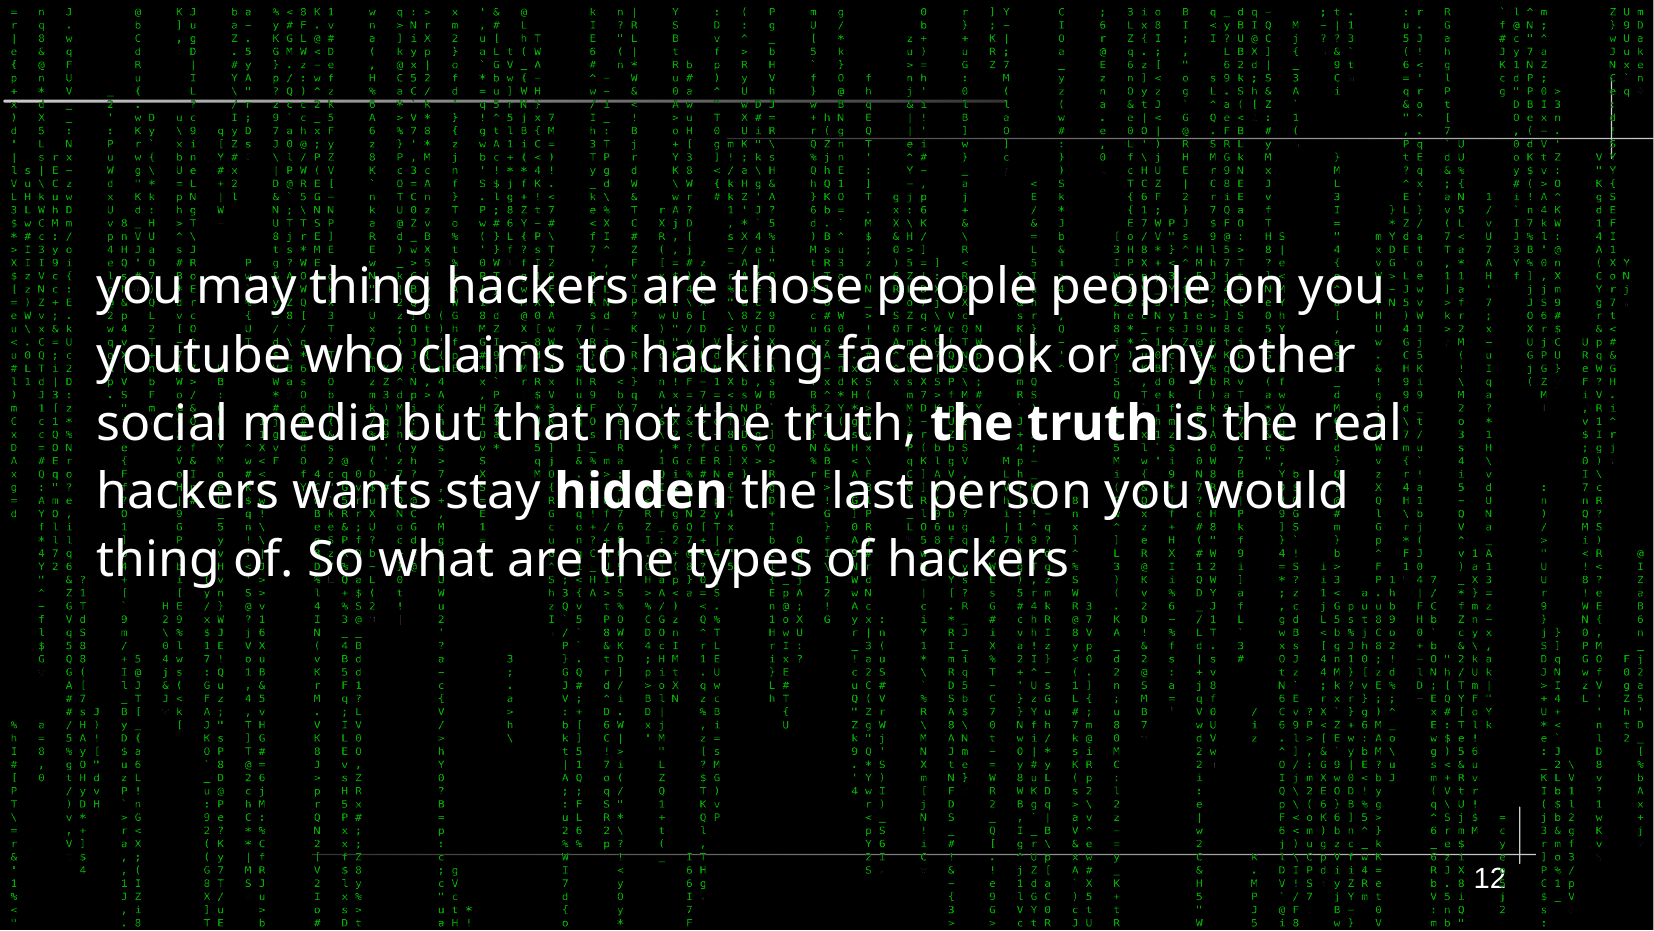

you may thing hackers are those people people on you youtube who claims to hacking facebook or any other social media but that not the truth, the truth is the real hackers wants stay hidden the last person you would thing of. So what are the types of hackers
12